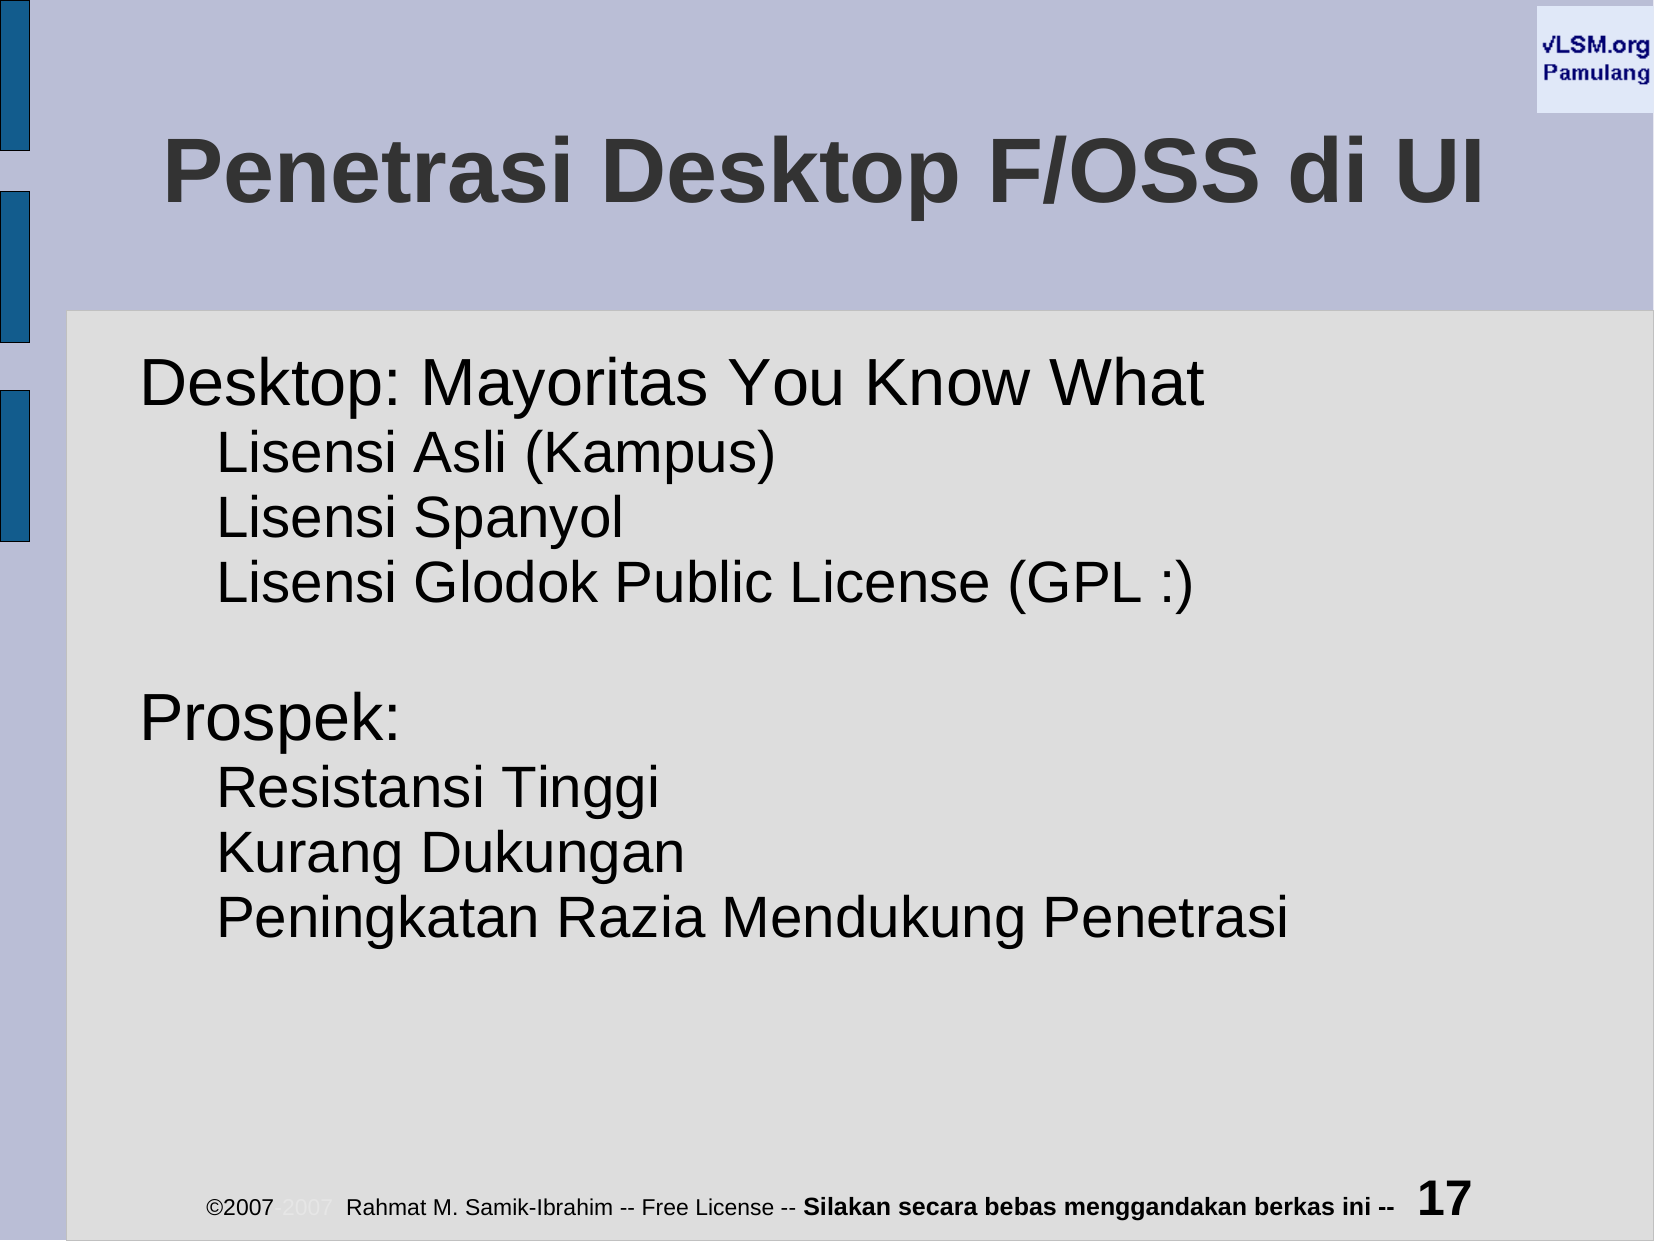

# Penetrasi Desktop F/OSS di UI
Desktop: Mayoritas You Know What
Lisensi Asli (Kampus)
Lisensi Spanyol
Lisensi Glodok Public License (GPL :)
Prospek:
Resistansi Tinggi
Kurang Dukungan
Peningkatan Razia Mendukung Penetrasi